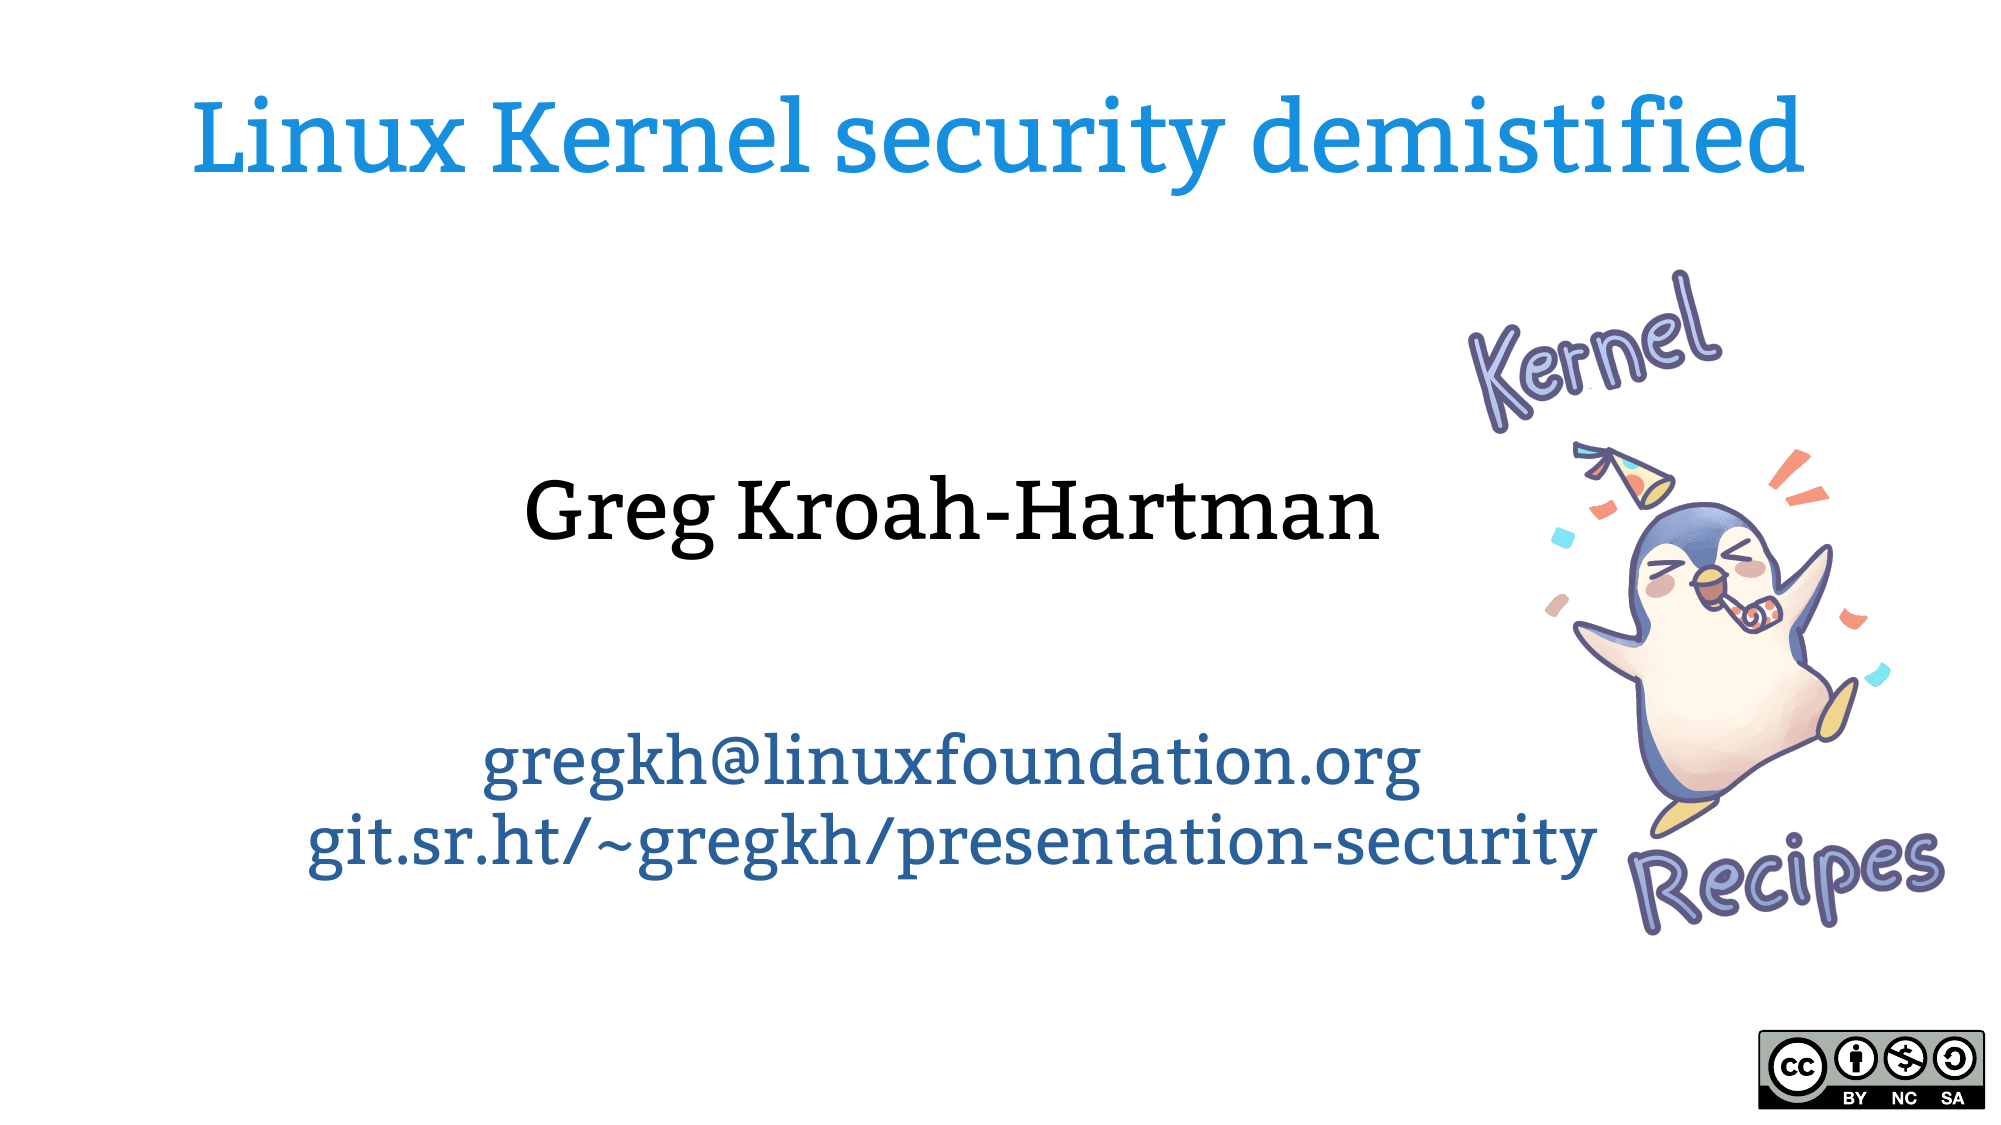

# Linux Kernel security demistified
Greg Kroah-Hartman
gregkh@linuxfoundation.org
git.sr.ht/~gregkh/presentation-security